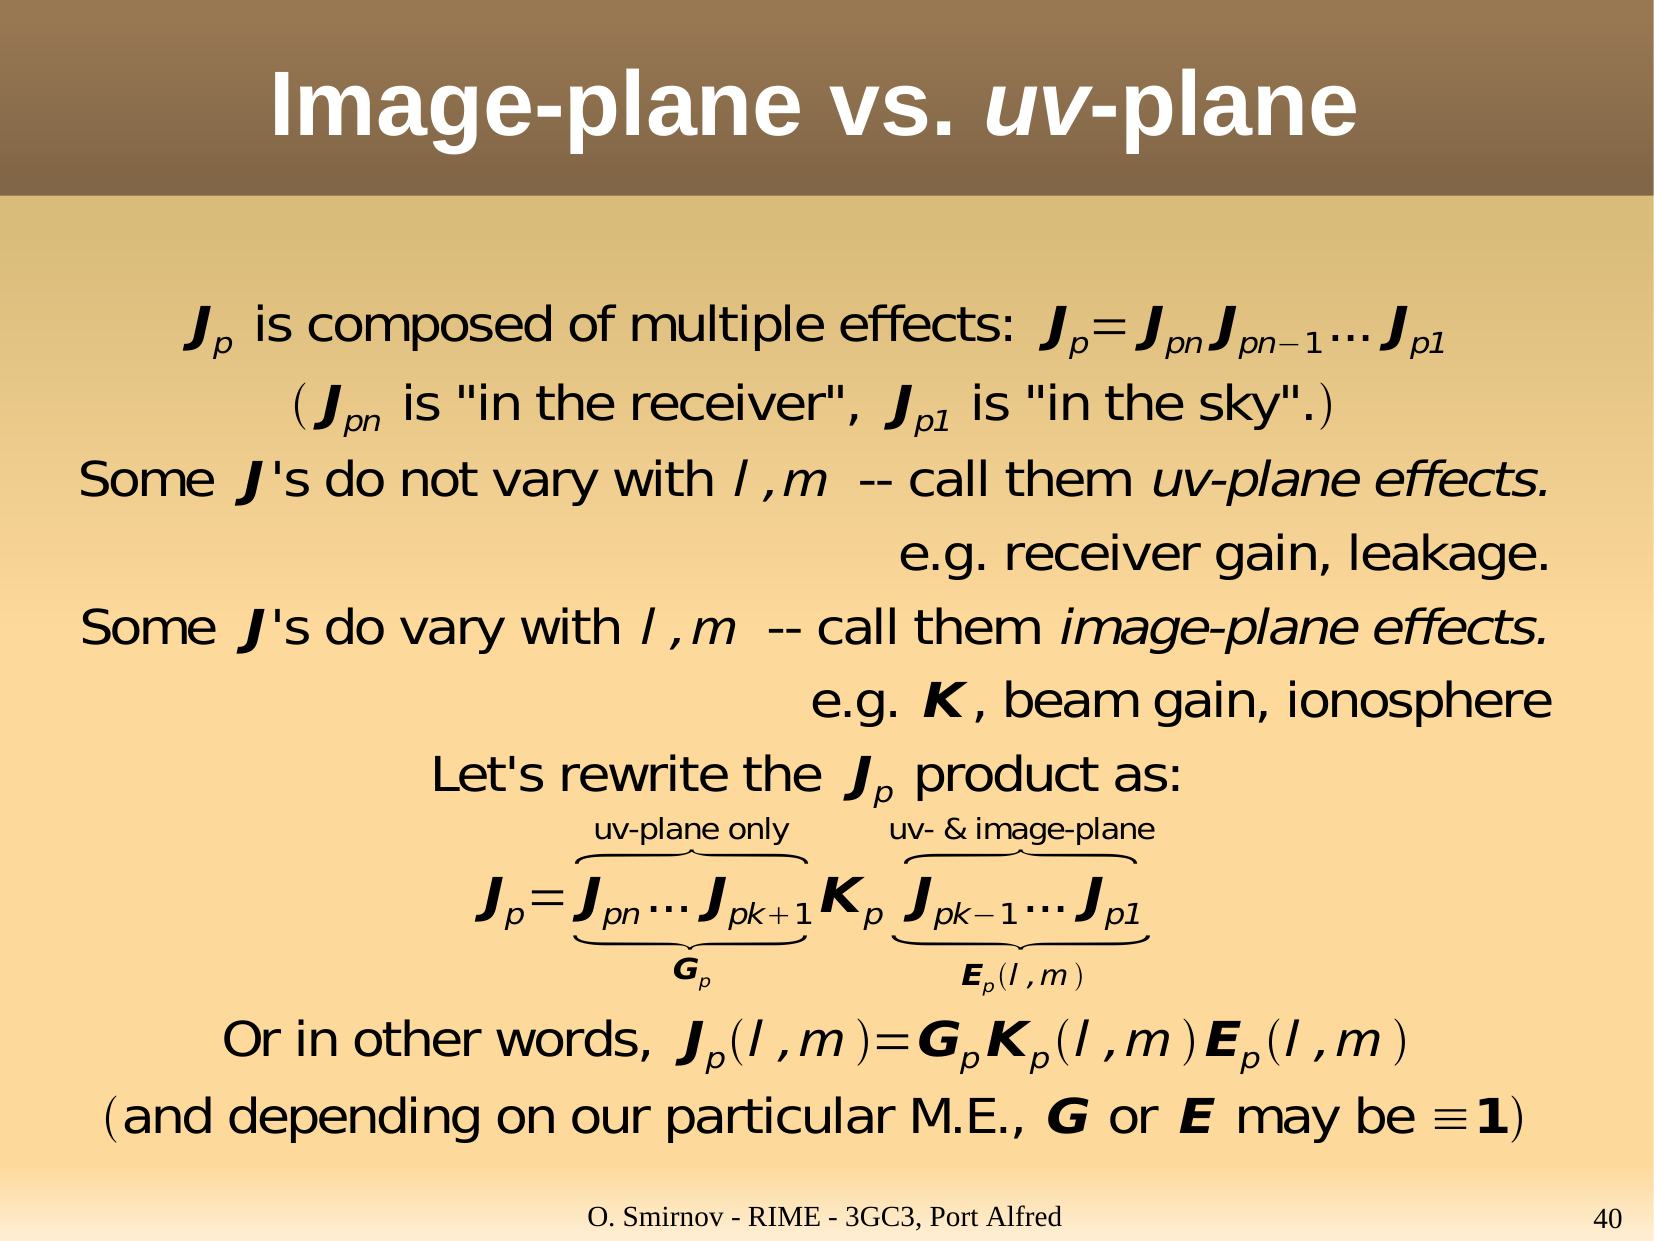

# Image-plane vs. uv-plane
O. Smirnov - RIME - 3GC3, Port Alfred
40